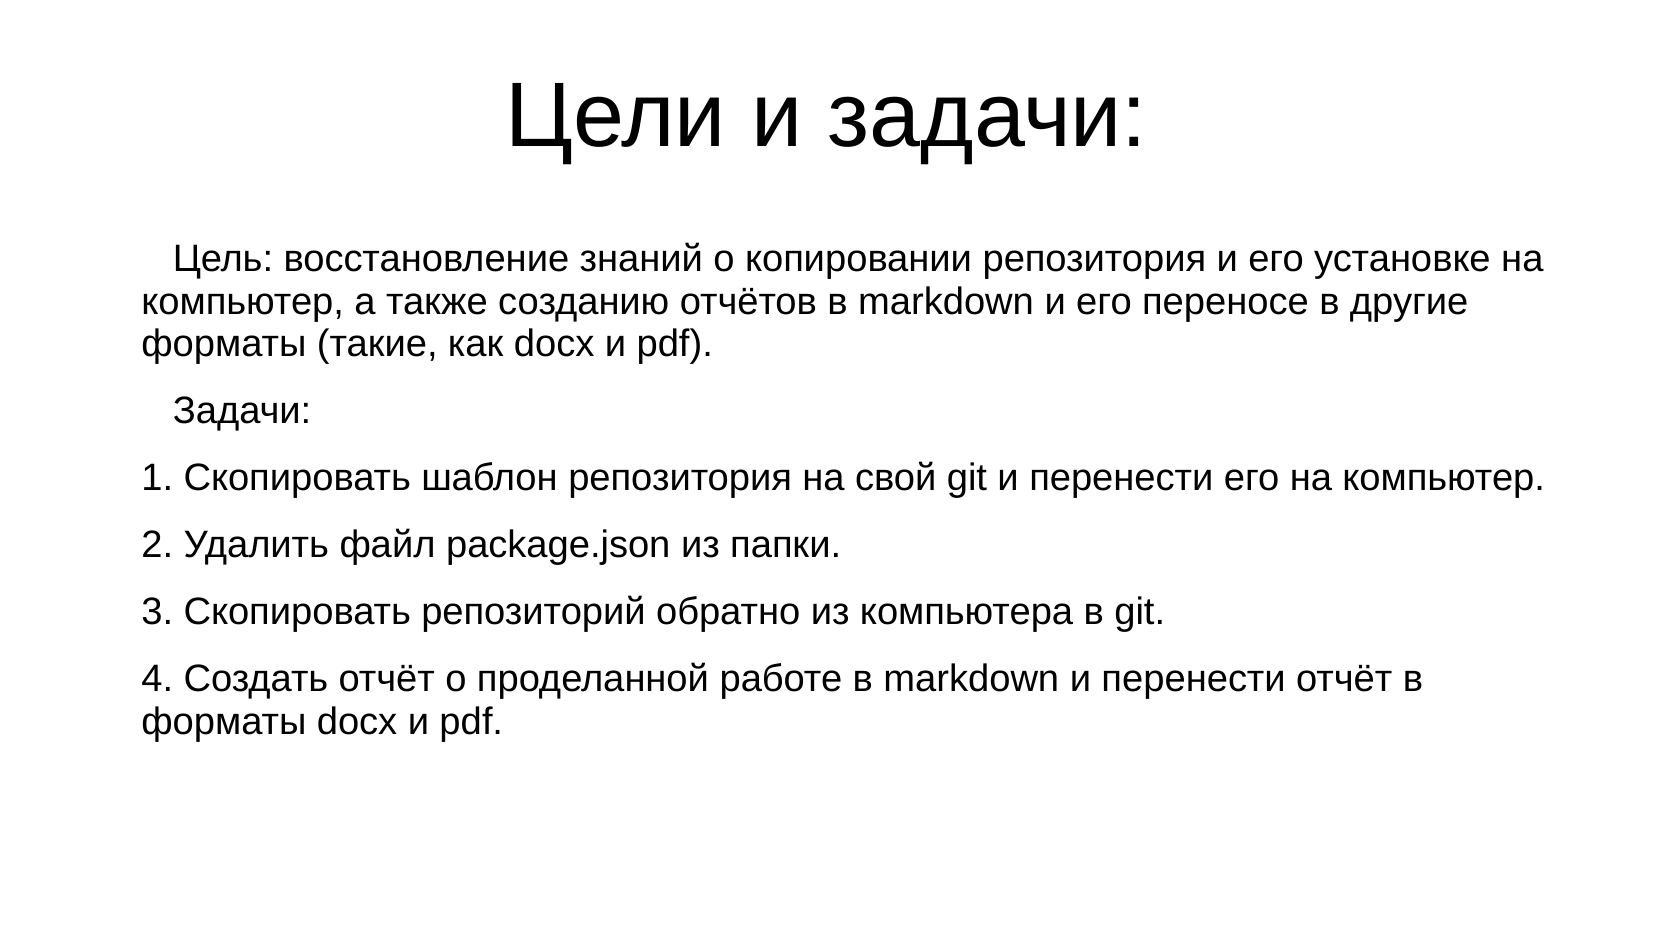

# Цели и задачи:
 Цель: восстановление знаний о копировании репозитория и его установке на компьютер, а также созданию отчётов в markdown и его переносе в другие форматы (такие, как docx и pdf).
 Задачи:
1. Скопировать шаблон репозитория на свой git и перенести его на компьютер.
2. Удалить файл package.json из папки.
3. Скопировать репозиторий обратно из компьютера в git.
4. Создать отчёт о проделанной работе в markdown и перенести отчёт в форматы docx и pdf.